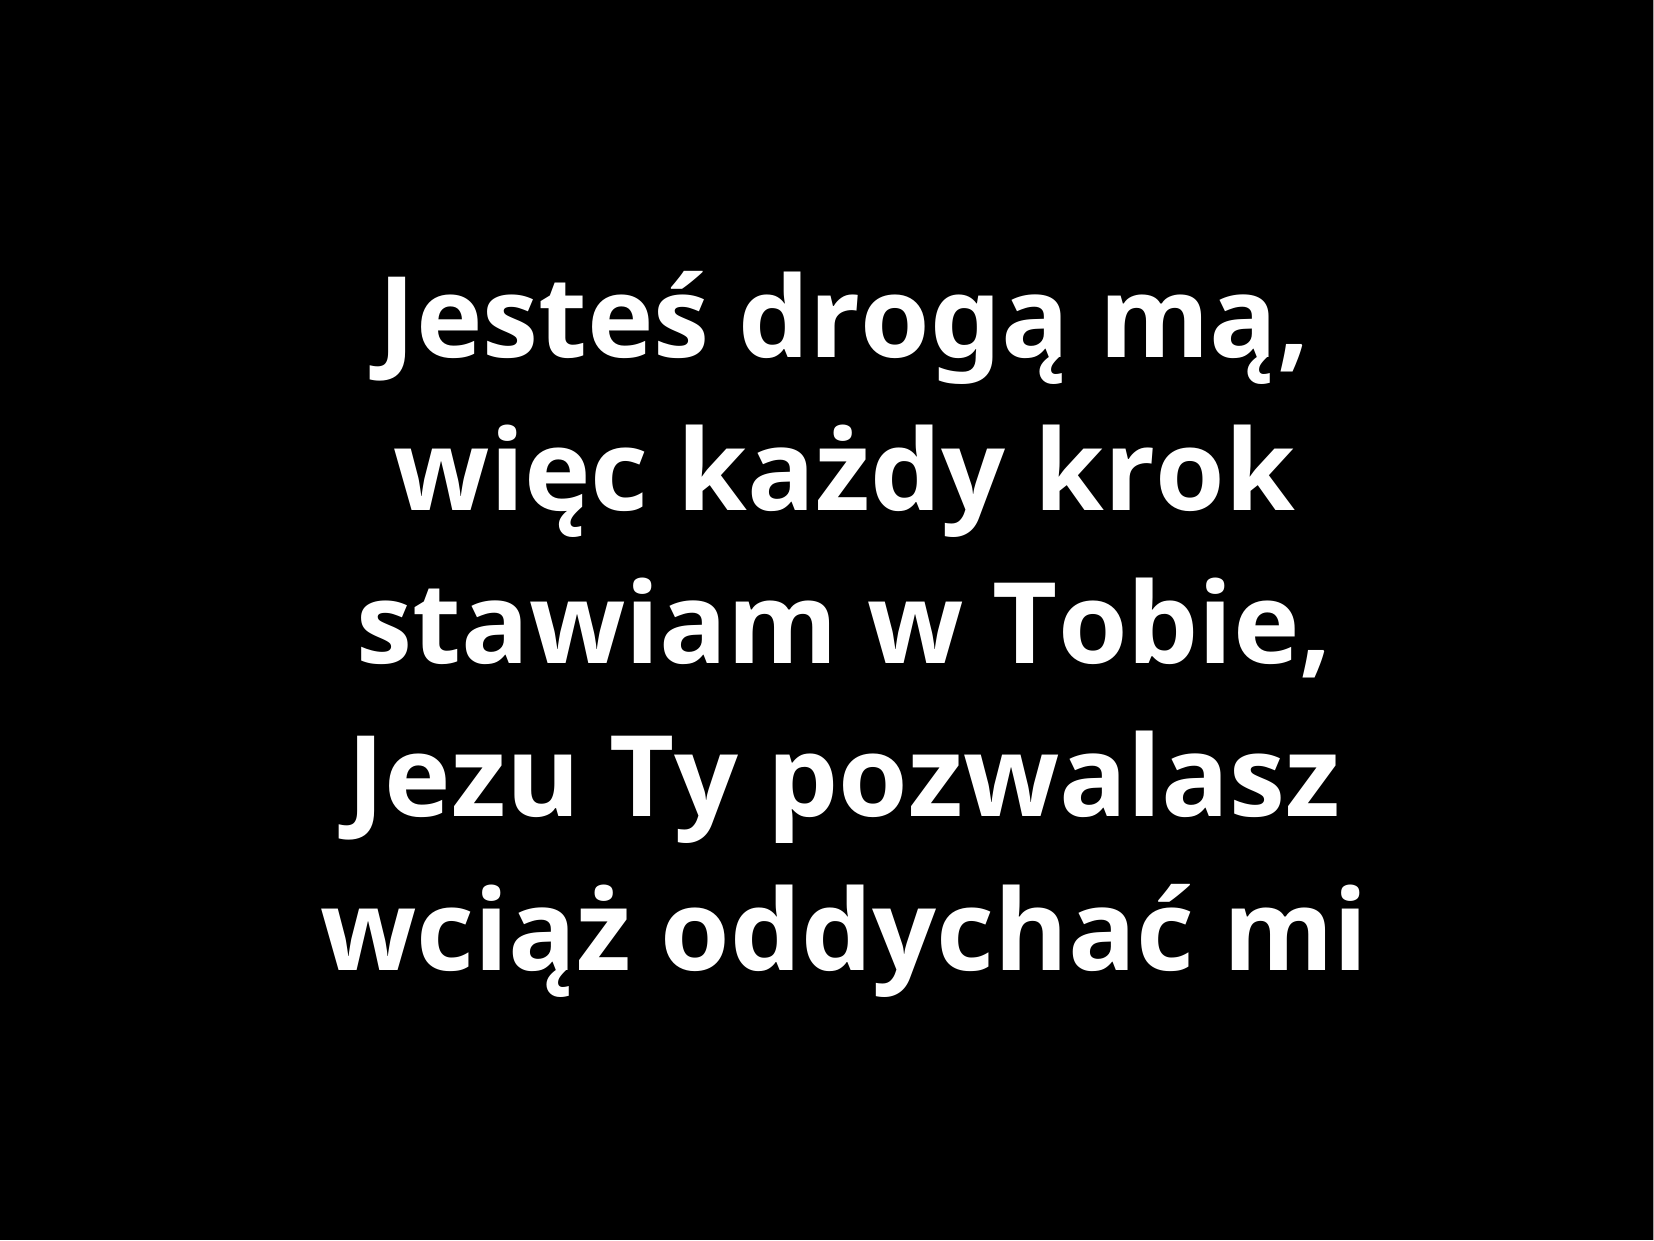

# Jesteś drogą mą,
więc każdy krok
stawiam w Tobie,
Jezu Ty pozwalasz
wciąż oddychać mi